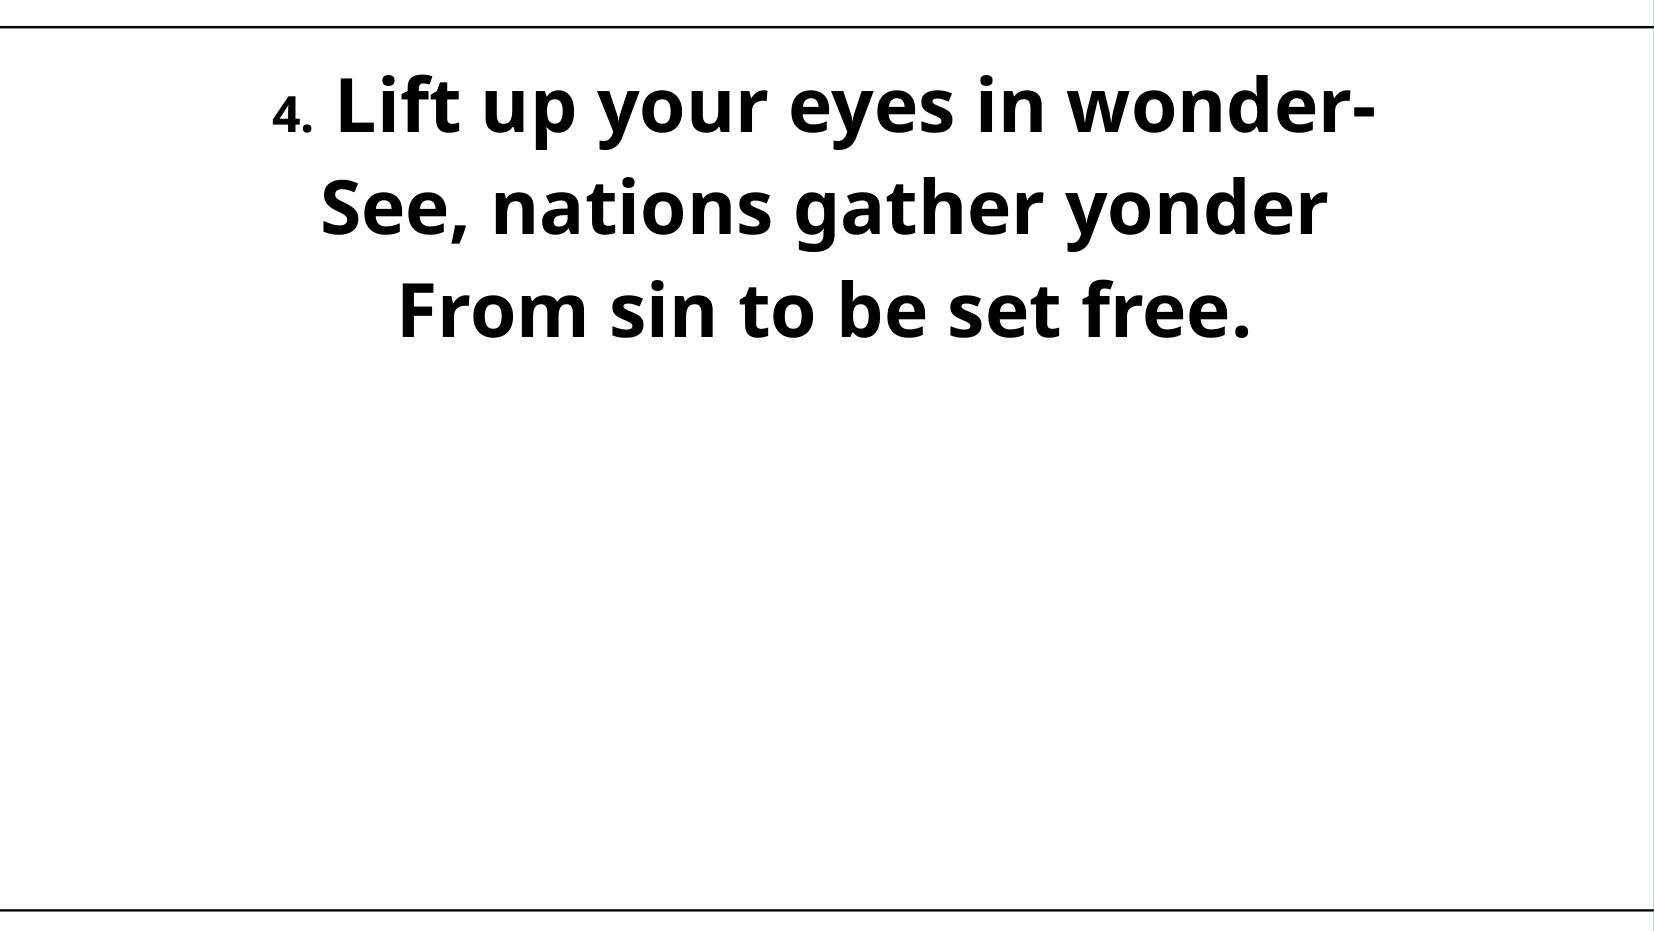

4. Lift up your eyes in wonder-
See, nations gather yonder
From sin to be set free.